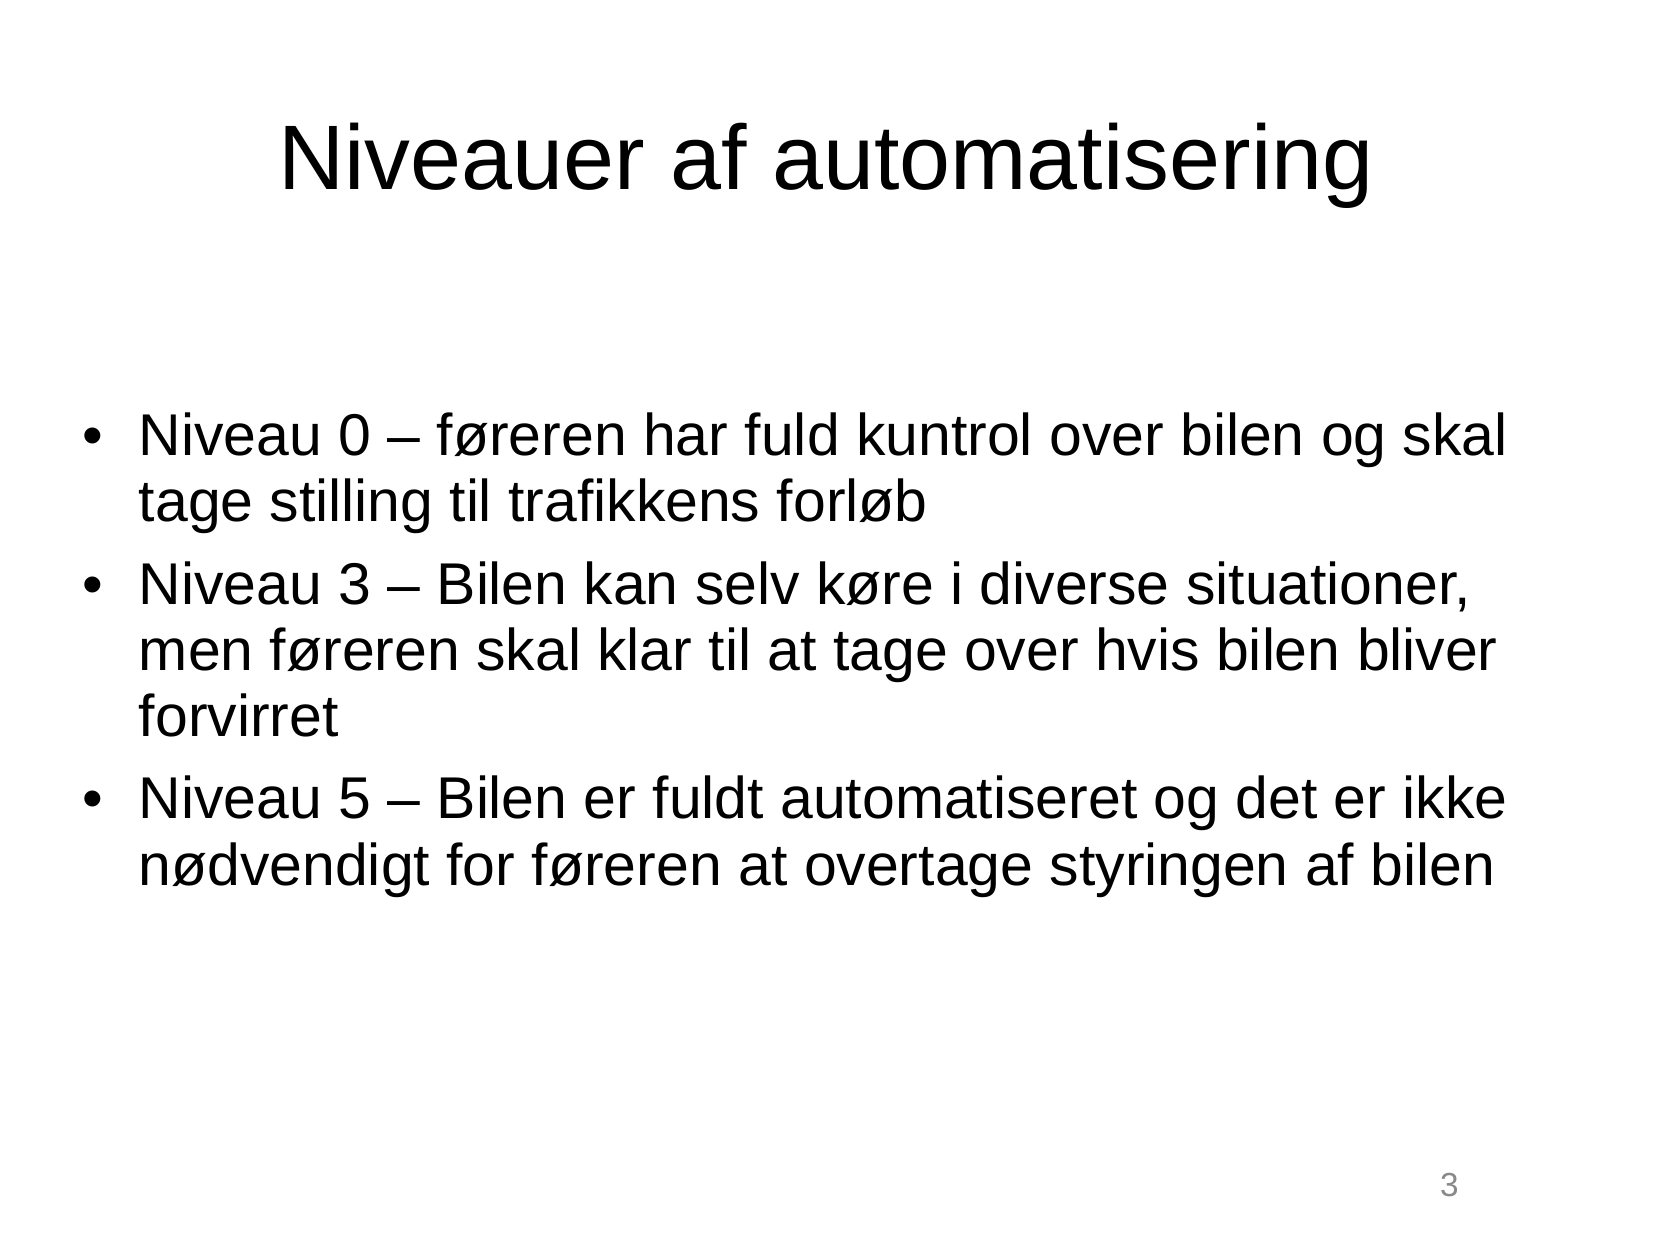

# Niveauer af automatisering
Niveau 0 – føreren har fuld kuntrol over bilen og skal tage stilling til trafikkens forløb
Niveau 3 – Bilen kan selv køre i diverse situationer, men føreren skal klar til at tage over hvis bilen bliver forvirret
Niveau 5 – Bilen er fuldt automatiseret og det er ikke nødvendigt for føreren at overtage styringen af bilen